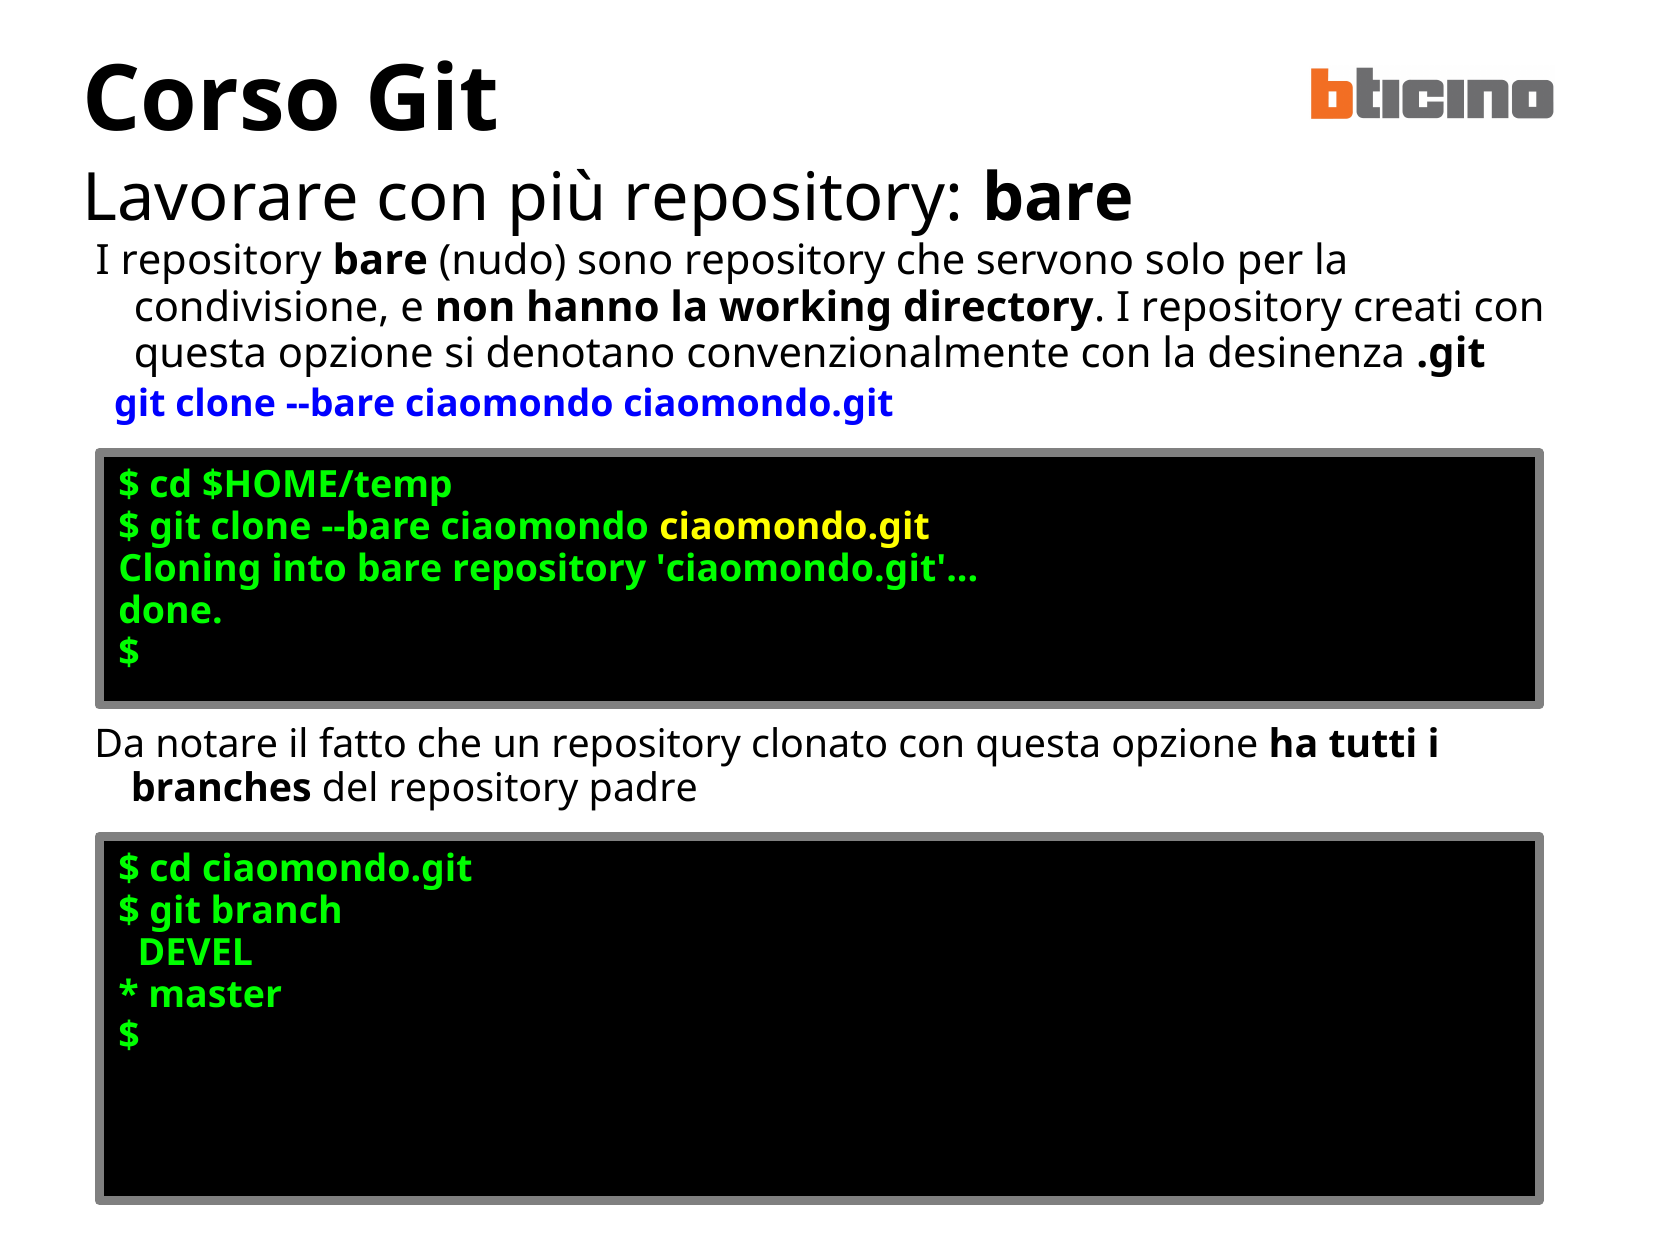

# Corso Git
Lavorare con più repository: bare
I repository bare (nudo) sono repository che servono solo per la condivisione, e non hanno la working directory. I repository creati con questa opzione si denotano convenzionalmente con la desinenza .git
git clone --bare ciaomondo ciaomondo.git
$ cd $HOME/temp
$ git clone --bare ciaomondo ciaomondo.git
Cloning into bare repository 'ciaomondo.git'...
done.
$
Da notare il fatto che un repository clonato con questa opzione ha tutti i branches del repository padre
$ cd ciaomondo.git
$ git branch
 DEVEL
* master
$